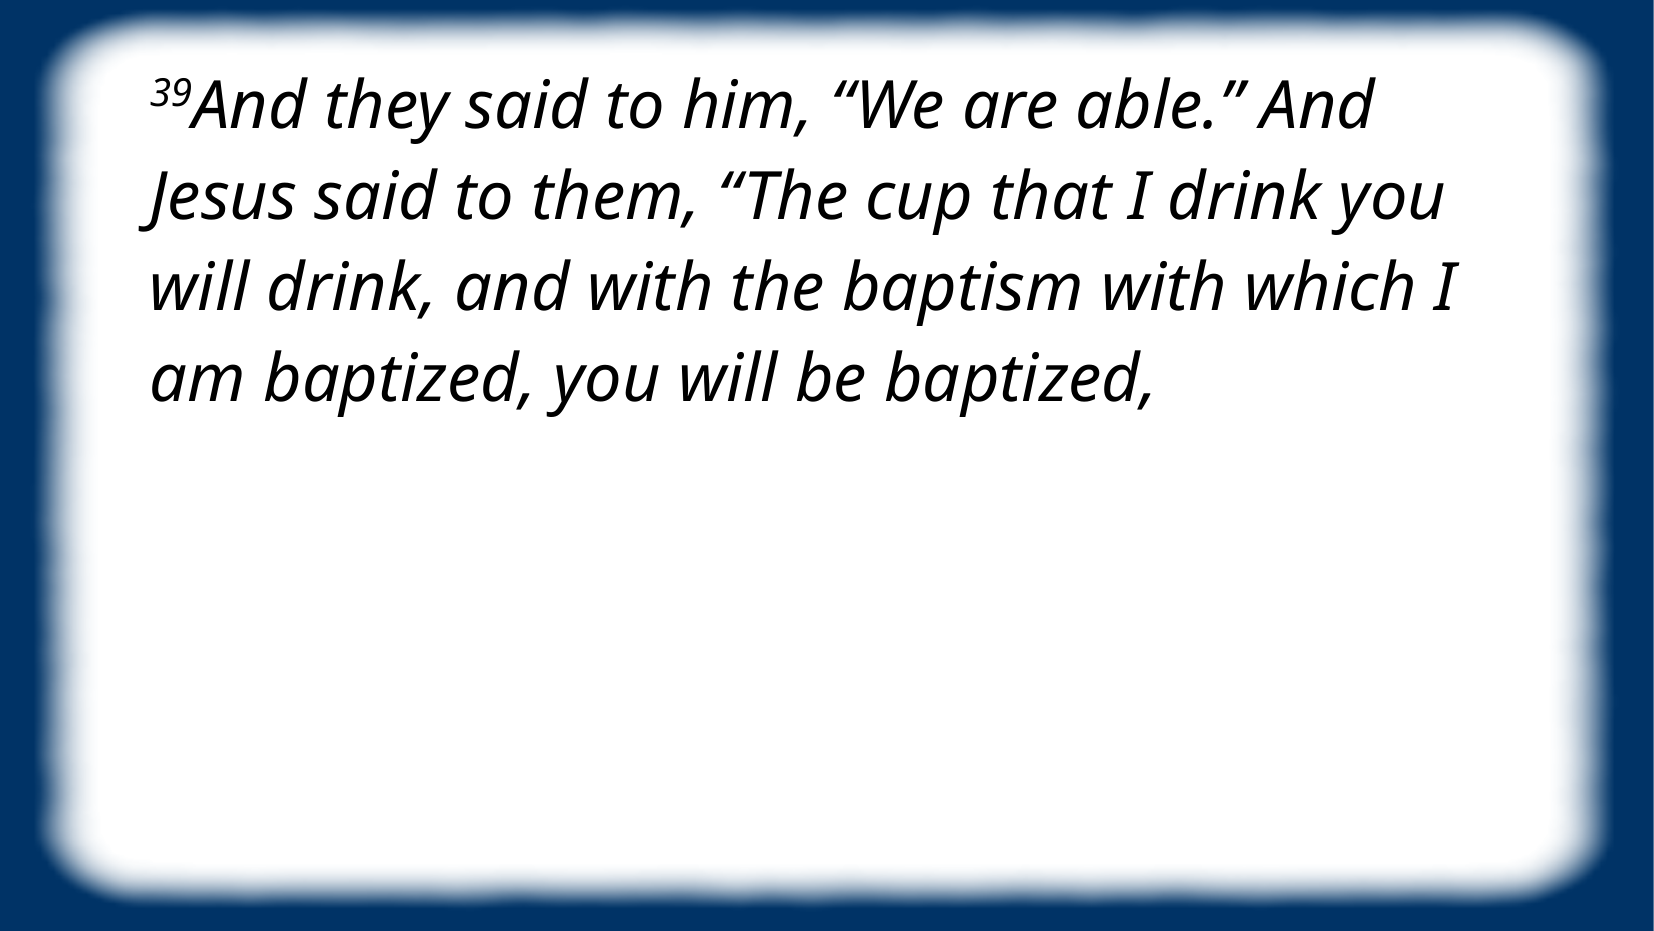

39And they said to him, “We are able.” And Jesus said to them, “The cup that I drink you will drink, and with the baptism with which I am baptized, you will be baptized,